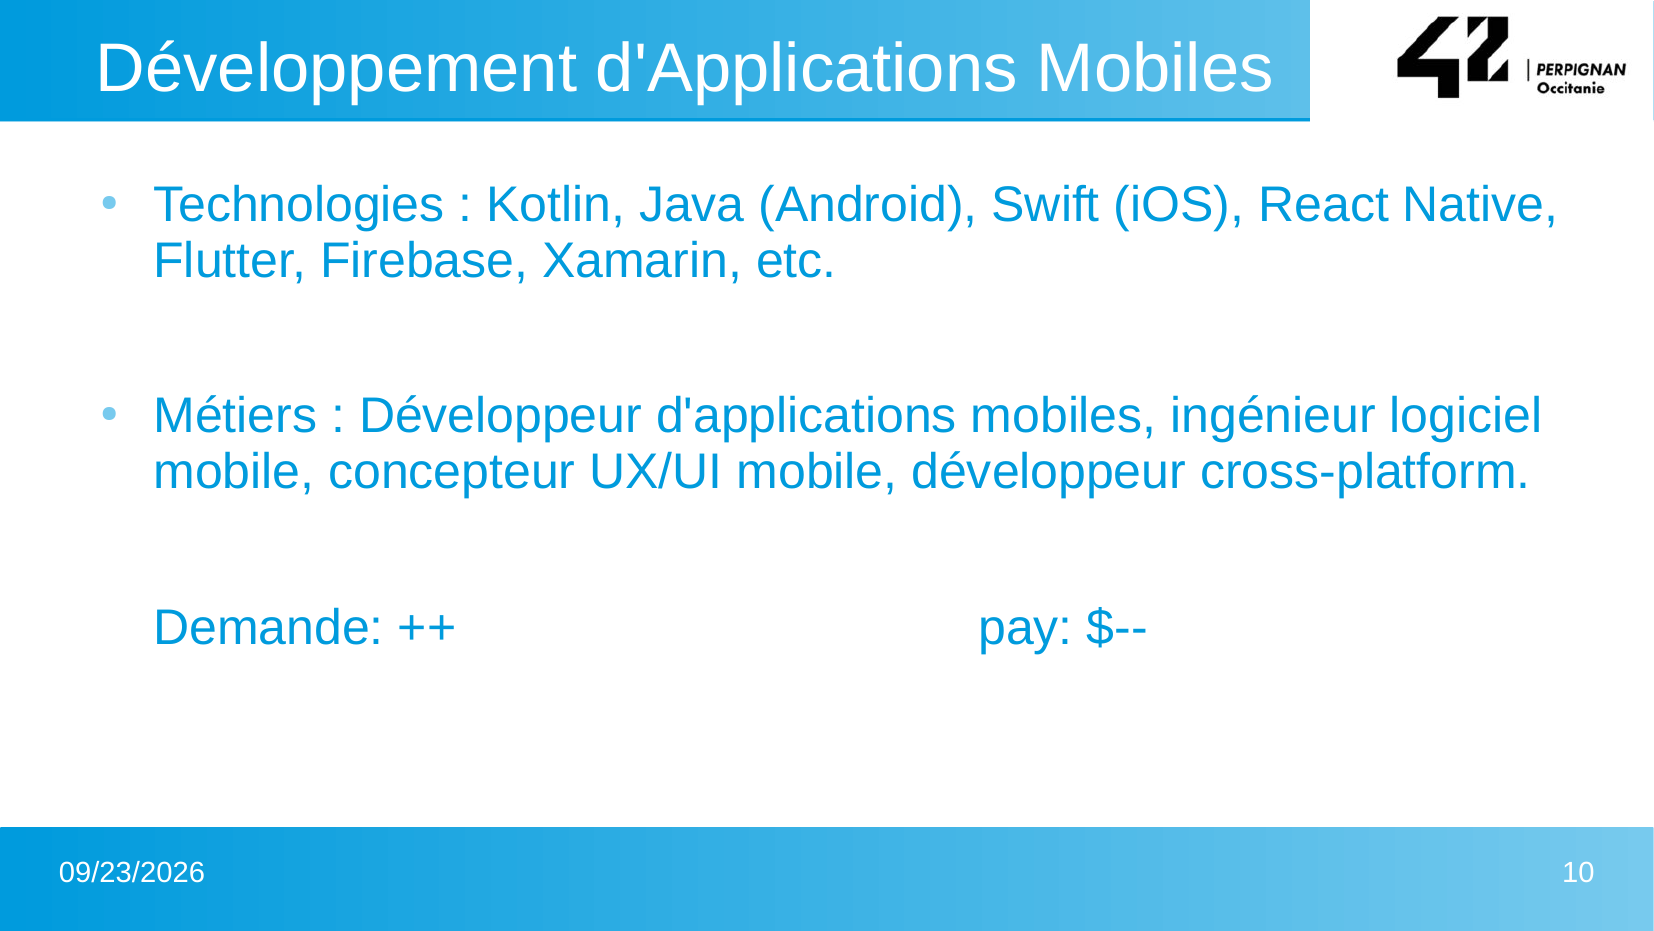

# Développement d'Applications Mobiles
Technologies : Kotlin, Java (Android), Swift (iOS), React Native, Flutter, Firebase, Xamarin, etc.
Métiers : Développeur d'applications mobiles, ingénieur logiciel mobile, concepteur UX/UI mobile, développeur cross-platform.
Demande: ++							pay: $--
10